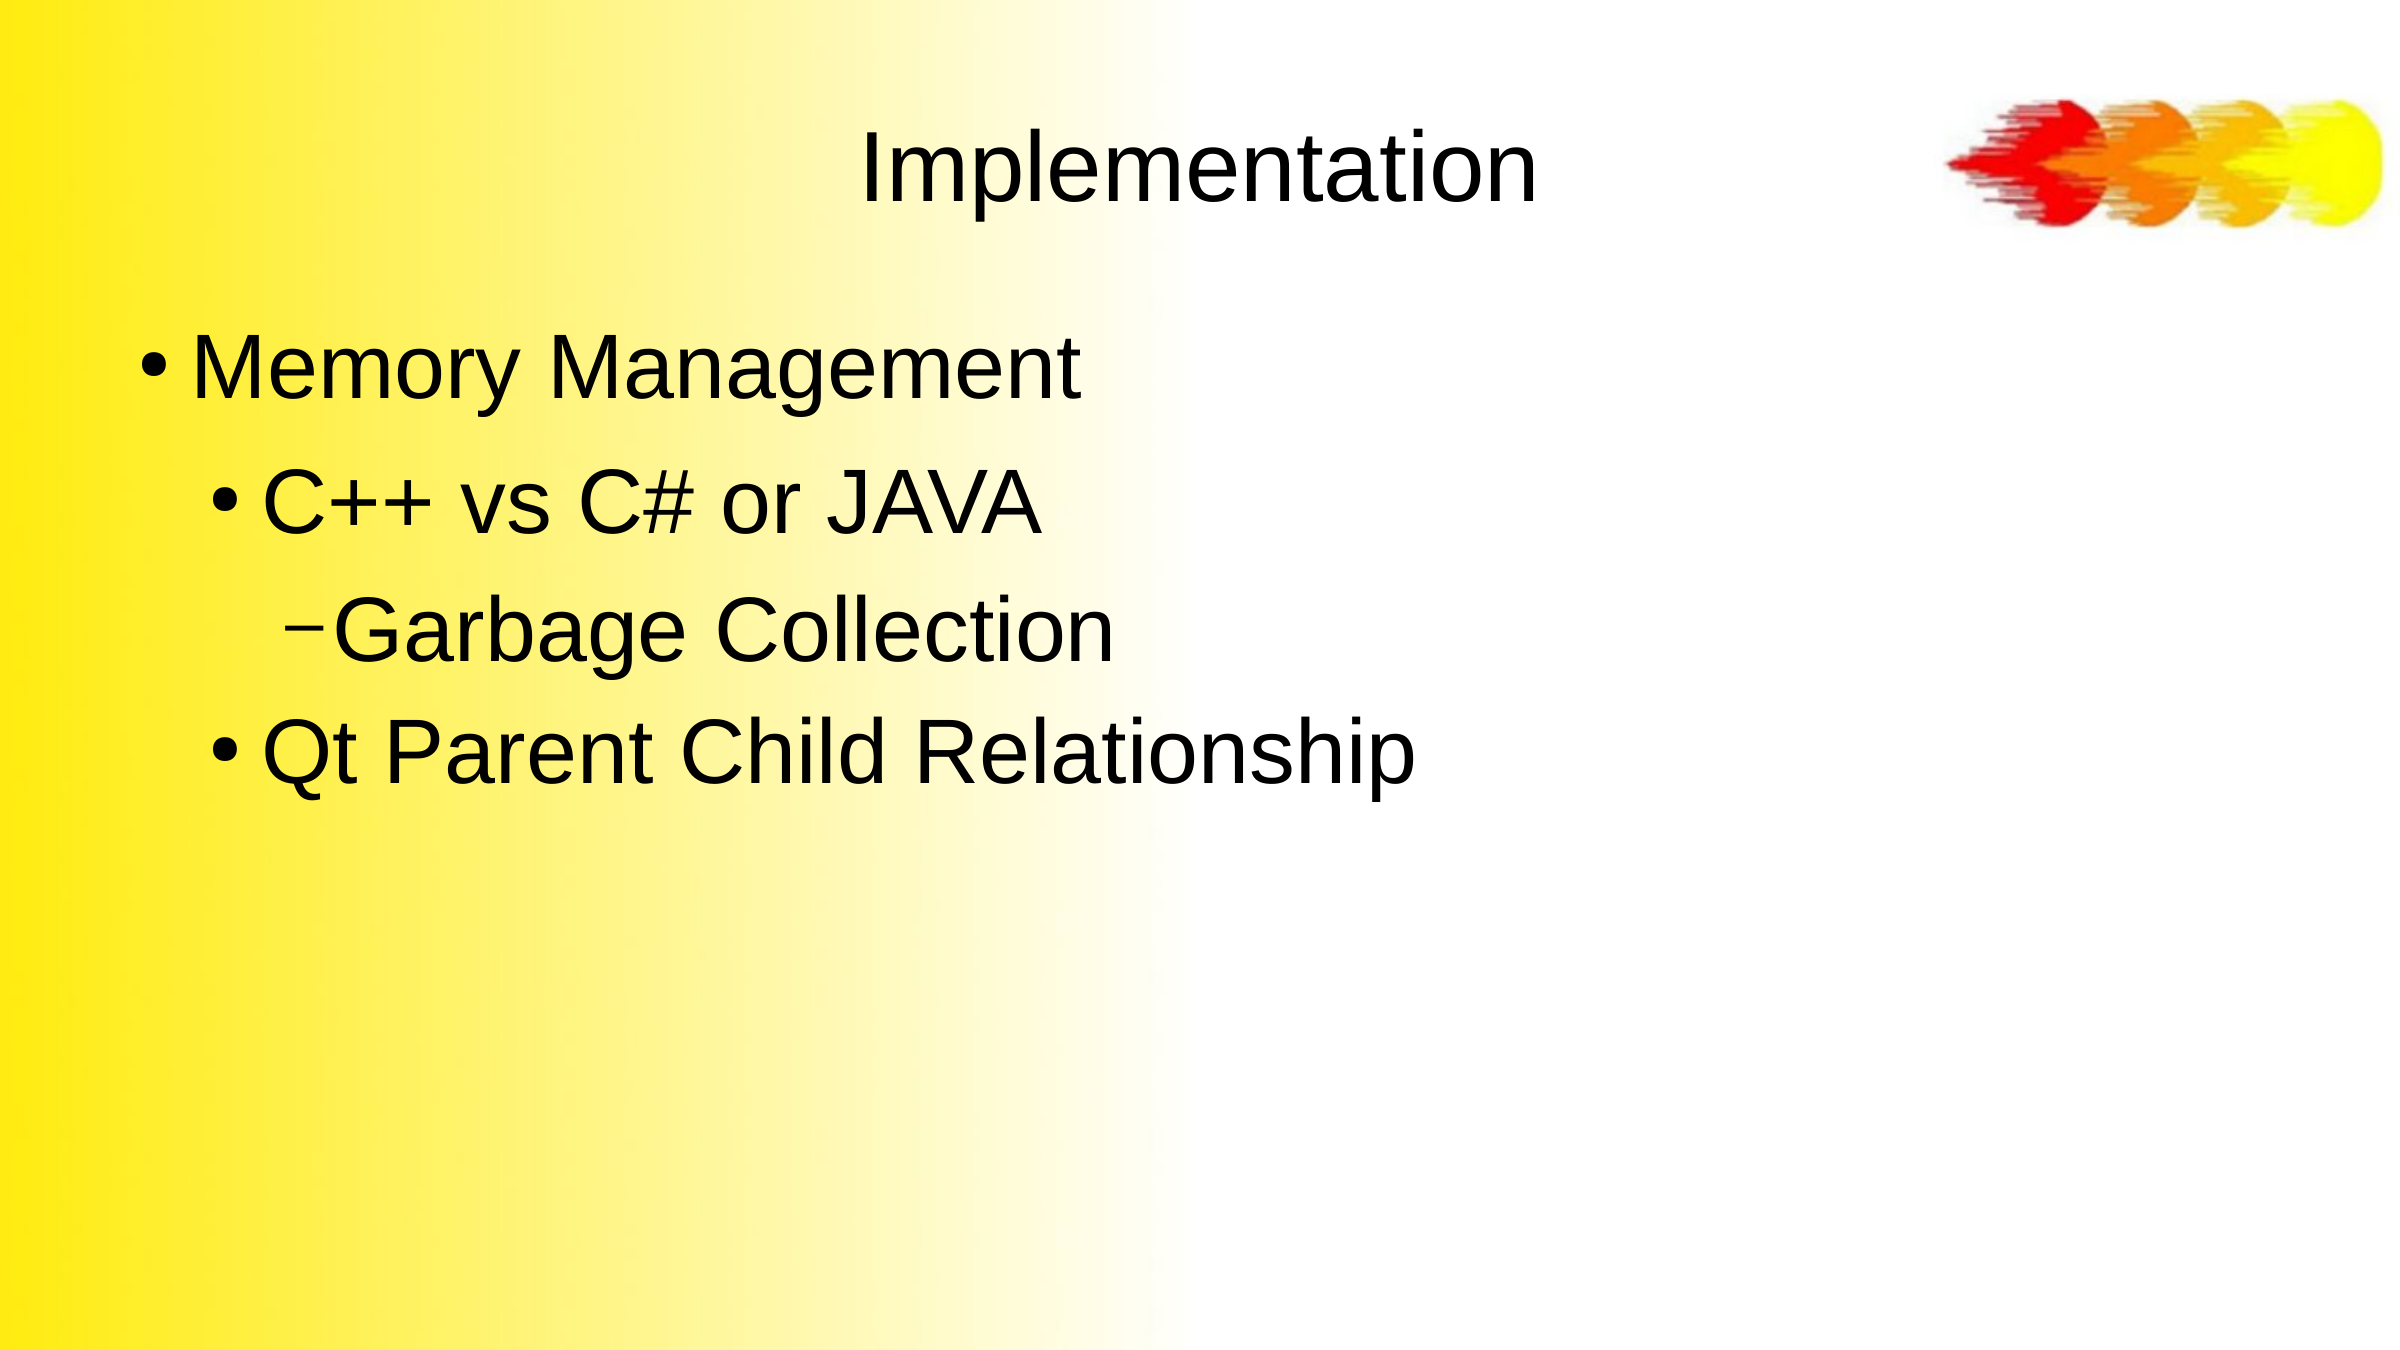

# Implementation
Memory Management
C++ vs C# or JAVA
Garbage Collection
Qt Parent Child Relationship